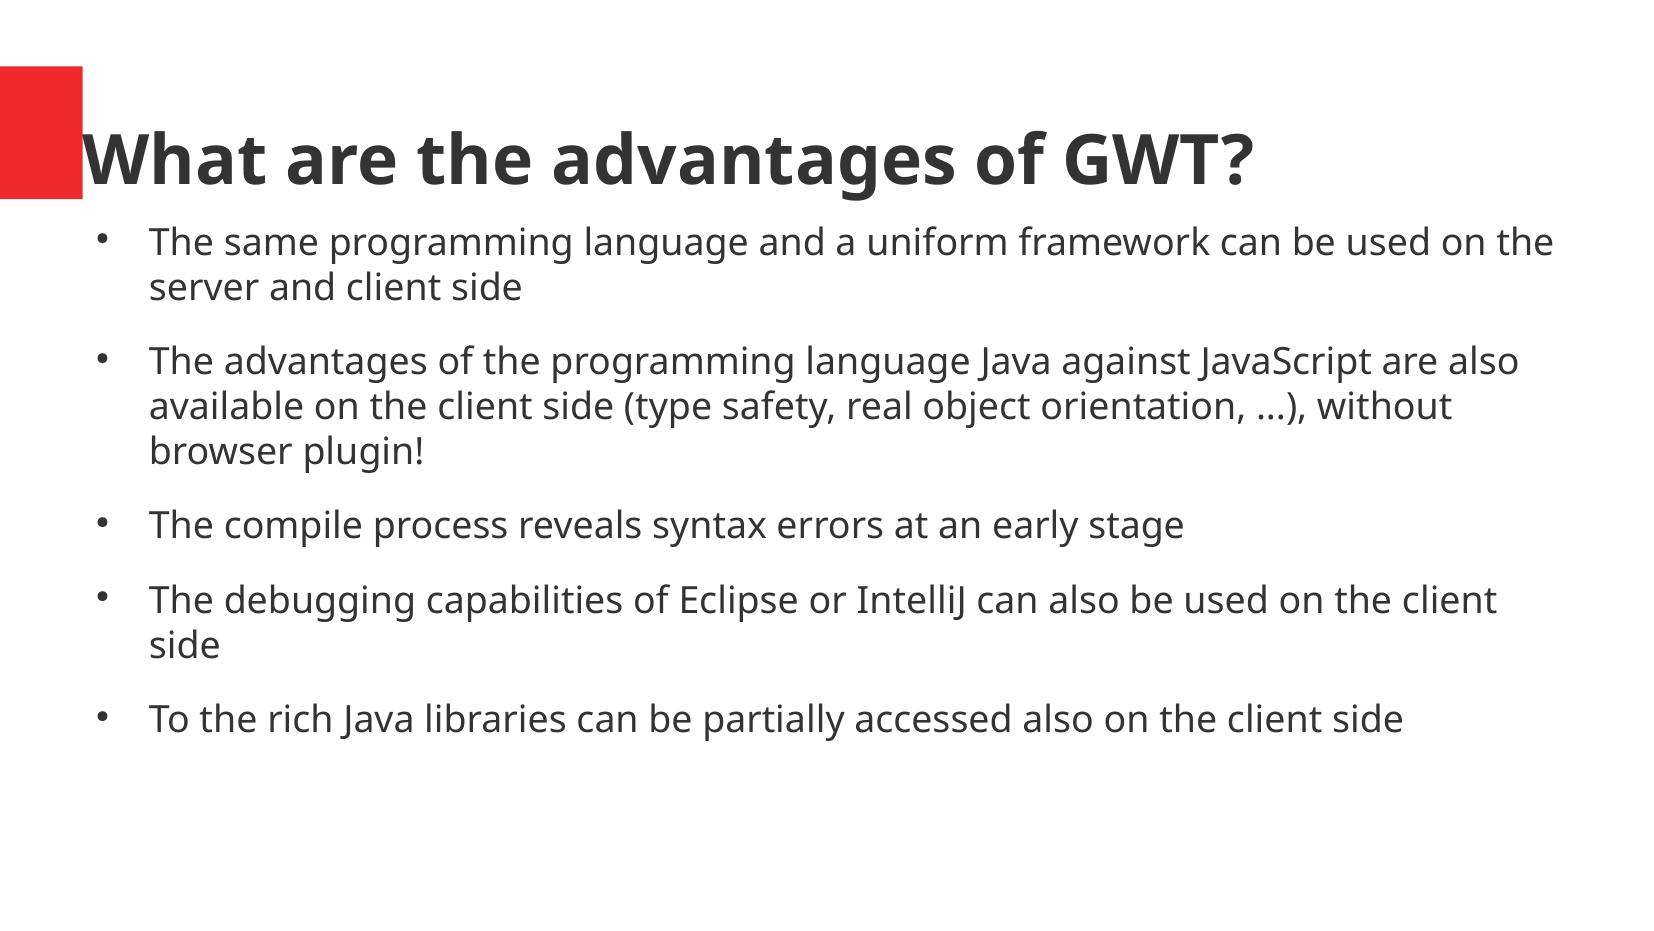

What are the advantages of GWT?
# The same programming language and a uniform framework can be used on the server and client side
The advantages of the programming language Java against JavaScript are also available on the client side (type safety, real object orientation, ...), without browser plugin!
The compile process reveals syntax errors at an early stage
The debugging capabilities of Eclipse or IntelliJ can also be used on the client side
To the rich Java libraries can be partially accessed also on the client side